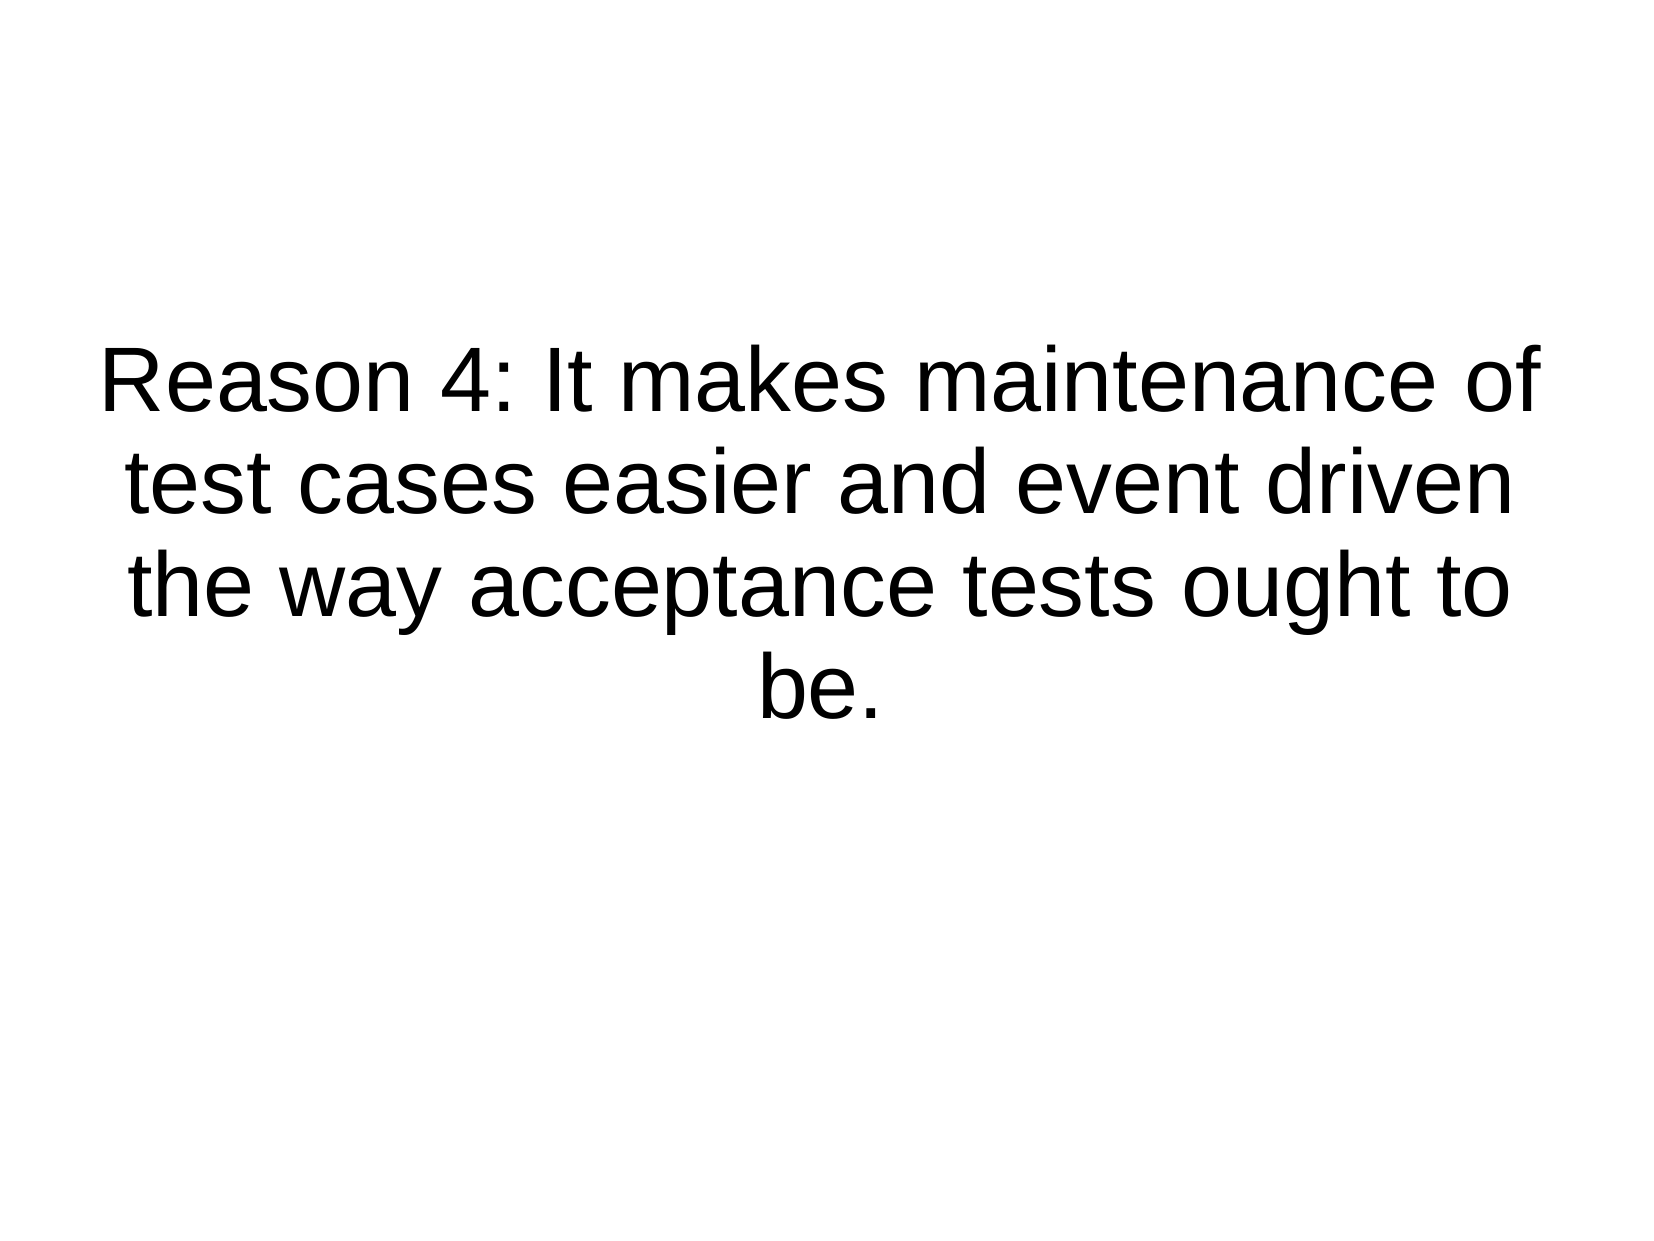

# Reason 4: It makes maintenance of test cases easier and event driven the way acceptance tests ought to be.